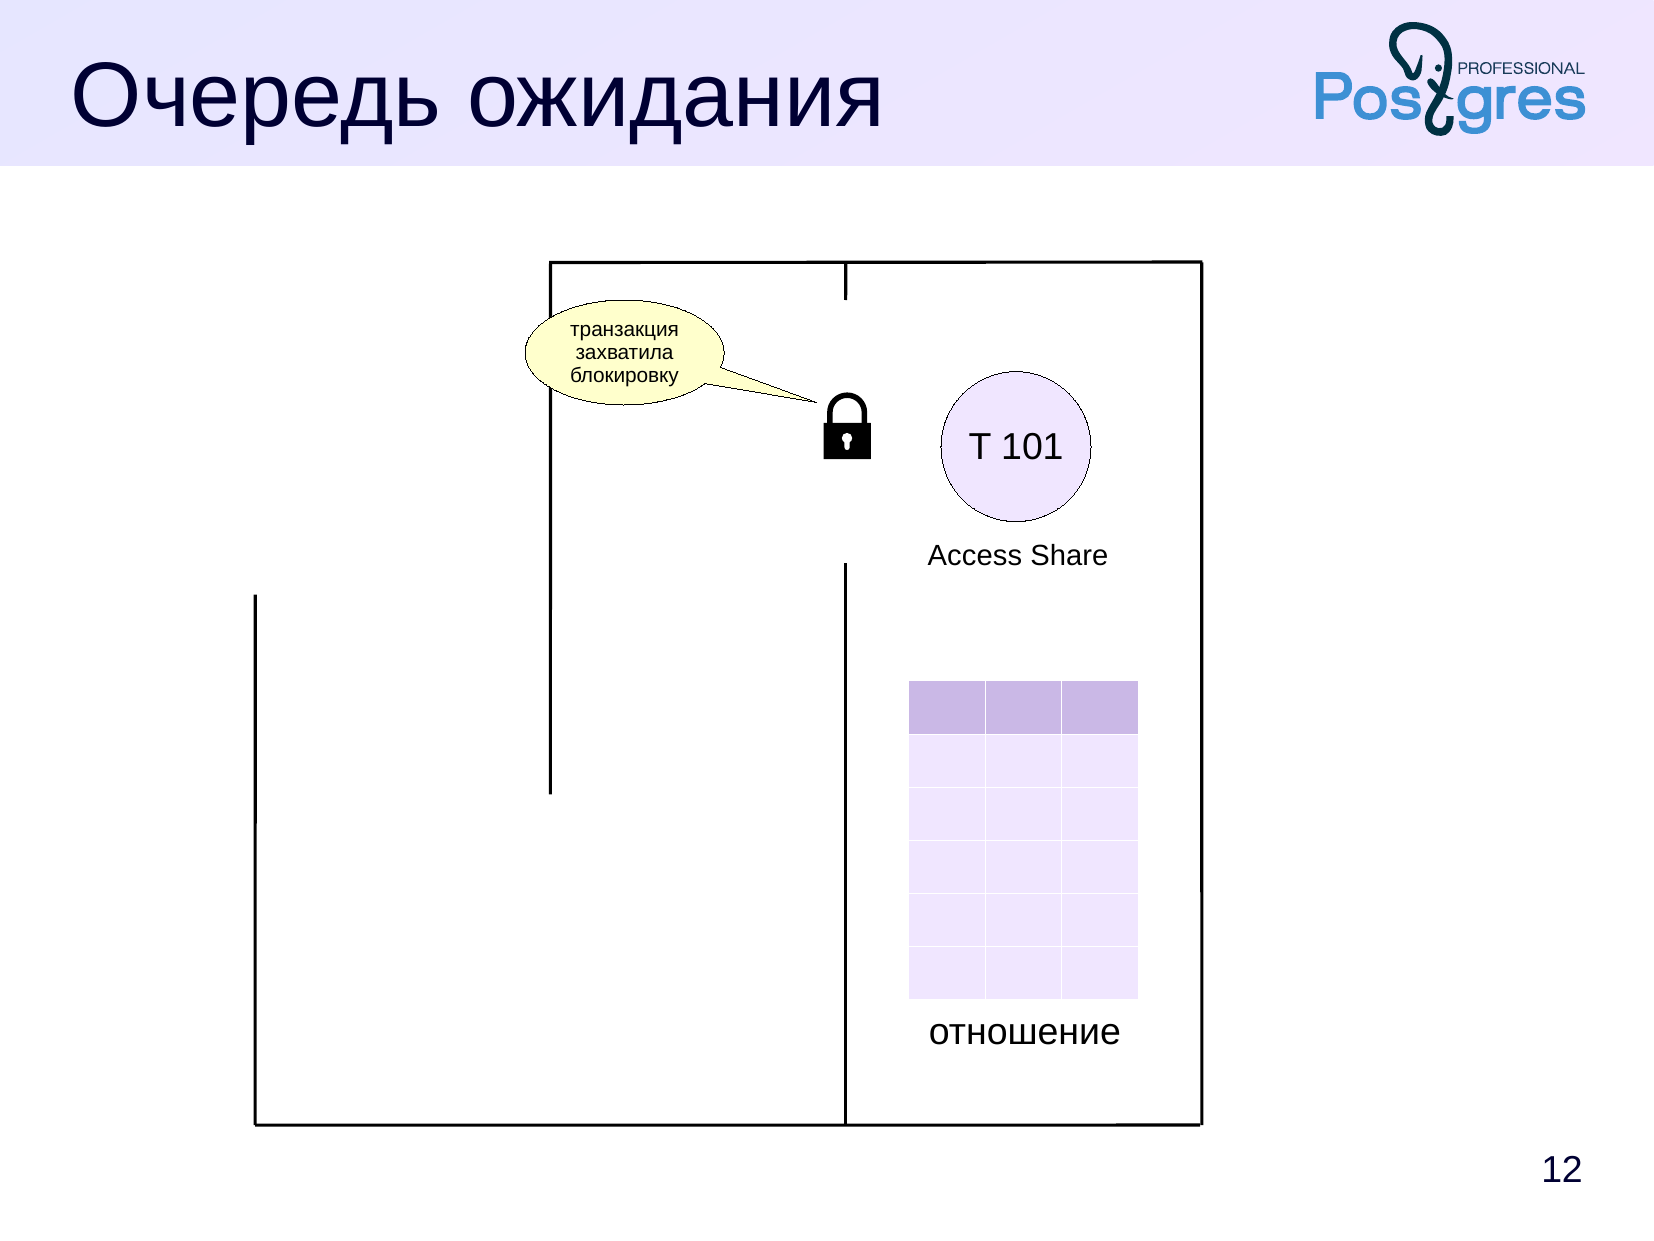

# Очередь ожидания
транзакция
захватила
блокировку
T 101
Access Share
отношение